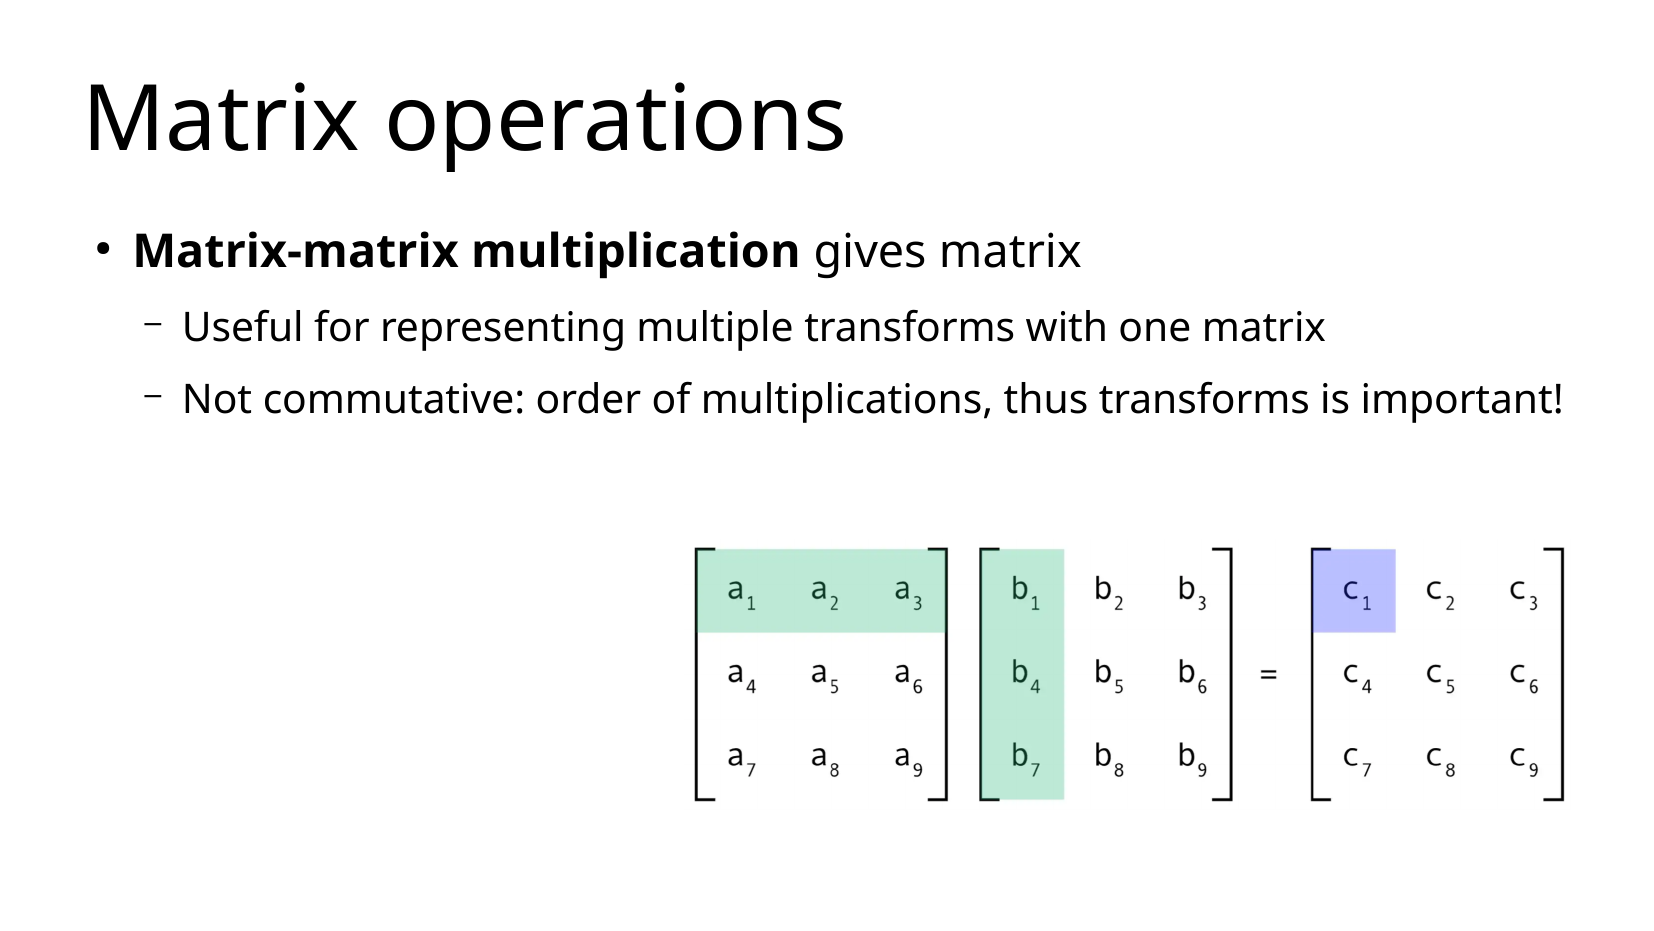

# Matrix operations
Matrix-matrix multiplication gives matrix
Useful for representing multiple transforms with one matrix
Not commutative: order of multiplications, thus transforms is important!